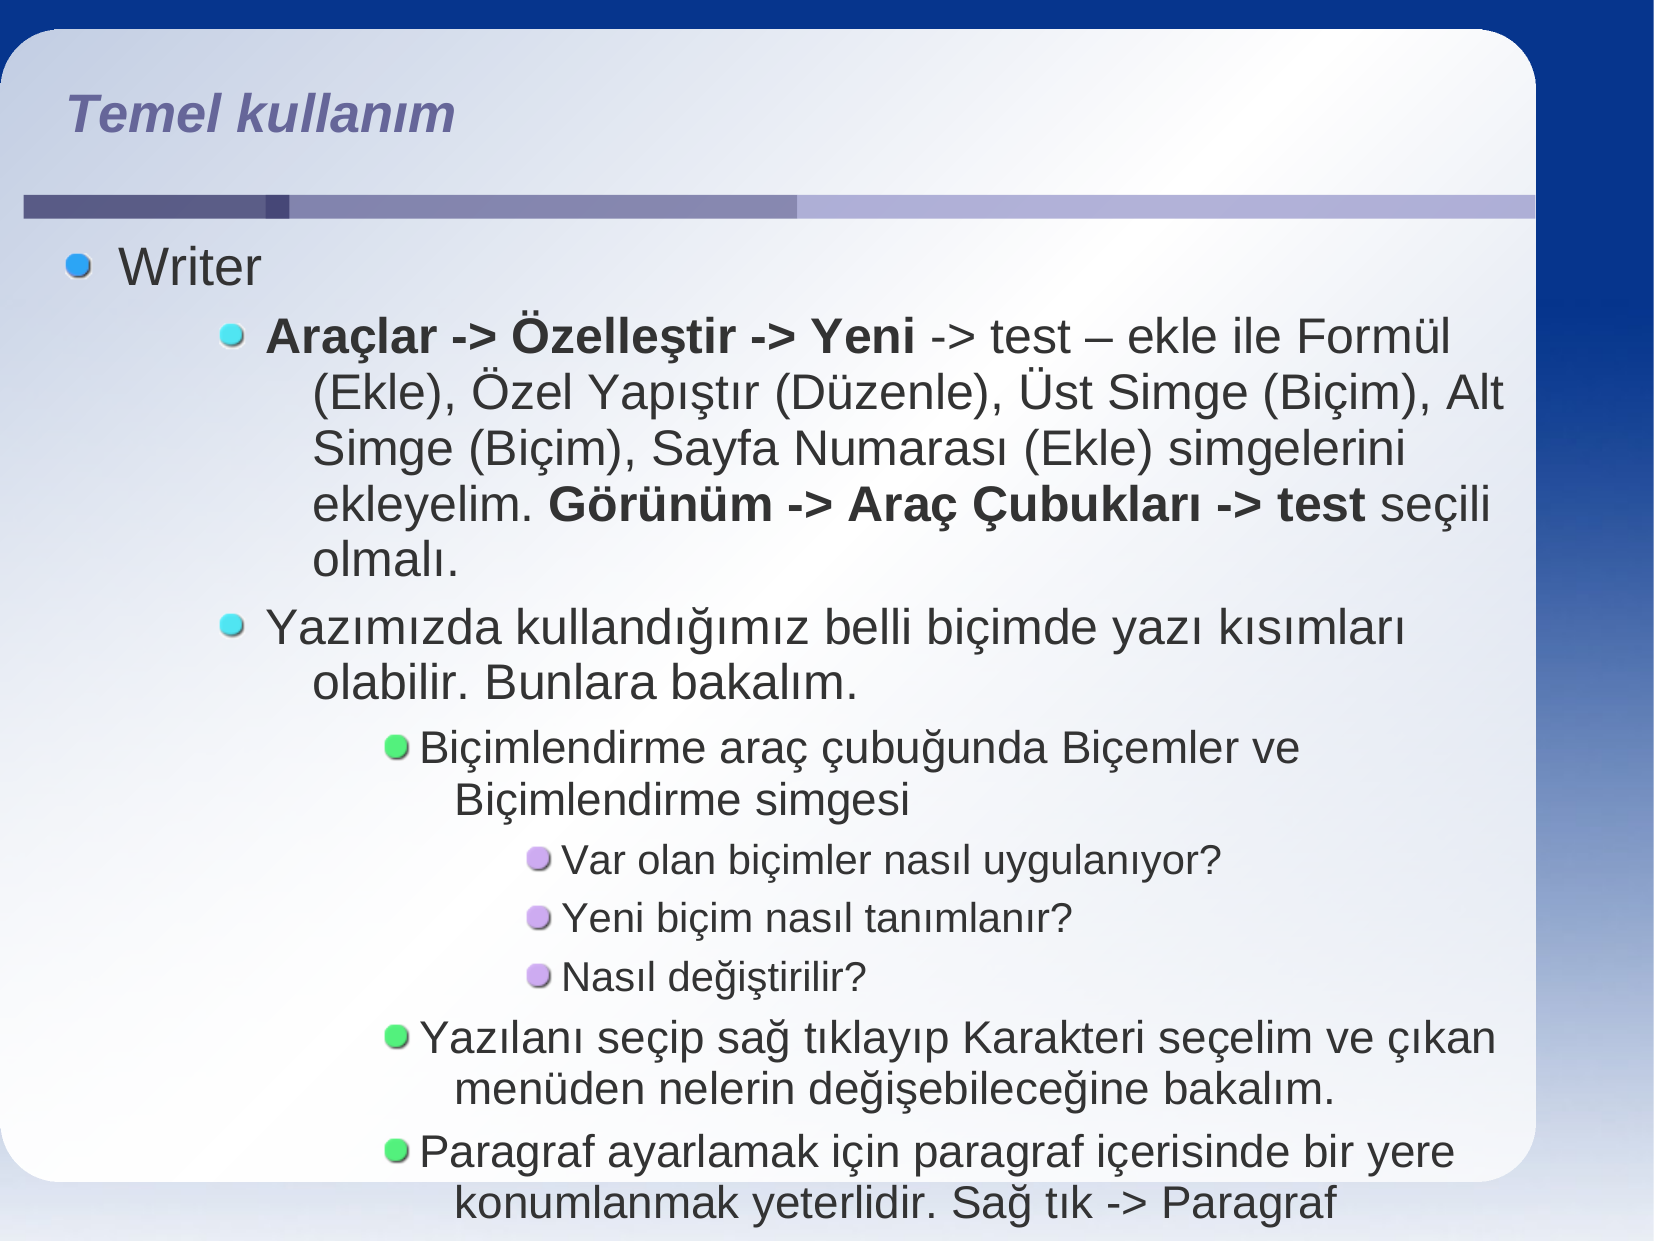

# Temel kullanım
Writer
Araçlar -> Özelleştir -> Yeni -> test – ekle ile Formül (Ekle), Özel Yapıştır (Düzenle), Üst Simge (Biçim), Alt Simge (Biçim), Sayfa Numarası (Ekle) simgelerini ekleyelim. Görünüm -> Araç Çubukları -> test seçili olmalı.
Yazımızda kullandığımız belli biçimde yazı kısımları olabilir. Bunlara bakalım.
Biçimlendirme araç çubuğunda Biçemler ve Biçimlendirme simgesi
Var olan biçimler nasıl uygulanıyor?
Yeni biçim nasıl tanımlanır?
Nasıl değiştirilir?
Yazılanı seçip sağ tıklayıp Karakteri seçelim ve çıkan menüden nelerin değişebileceğine bakalım.
Paragraf ayarlamak için paragraf içerisinde bir yere konumlanmak yeterlidir. Sağ tık -> Paragraf